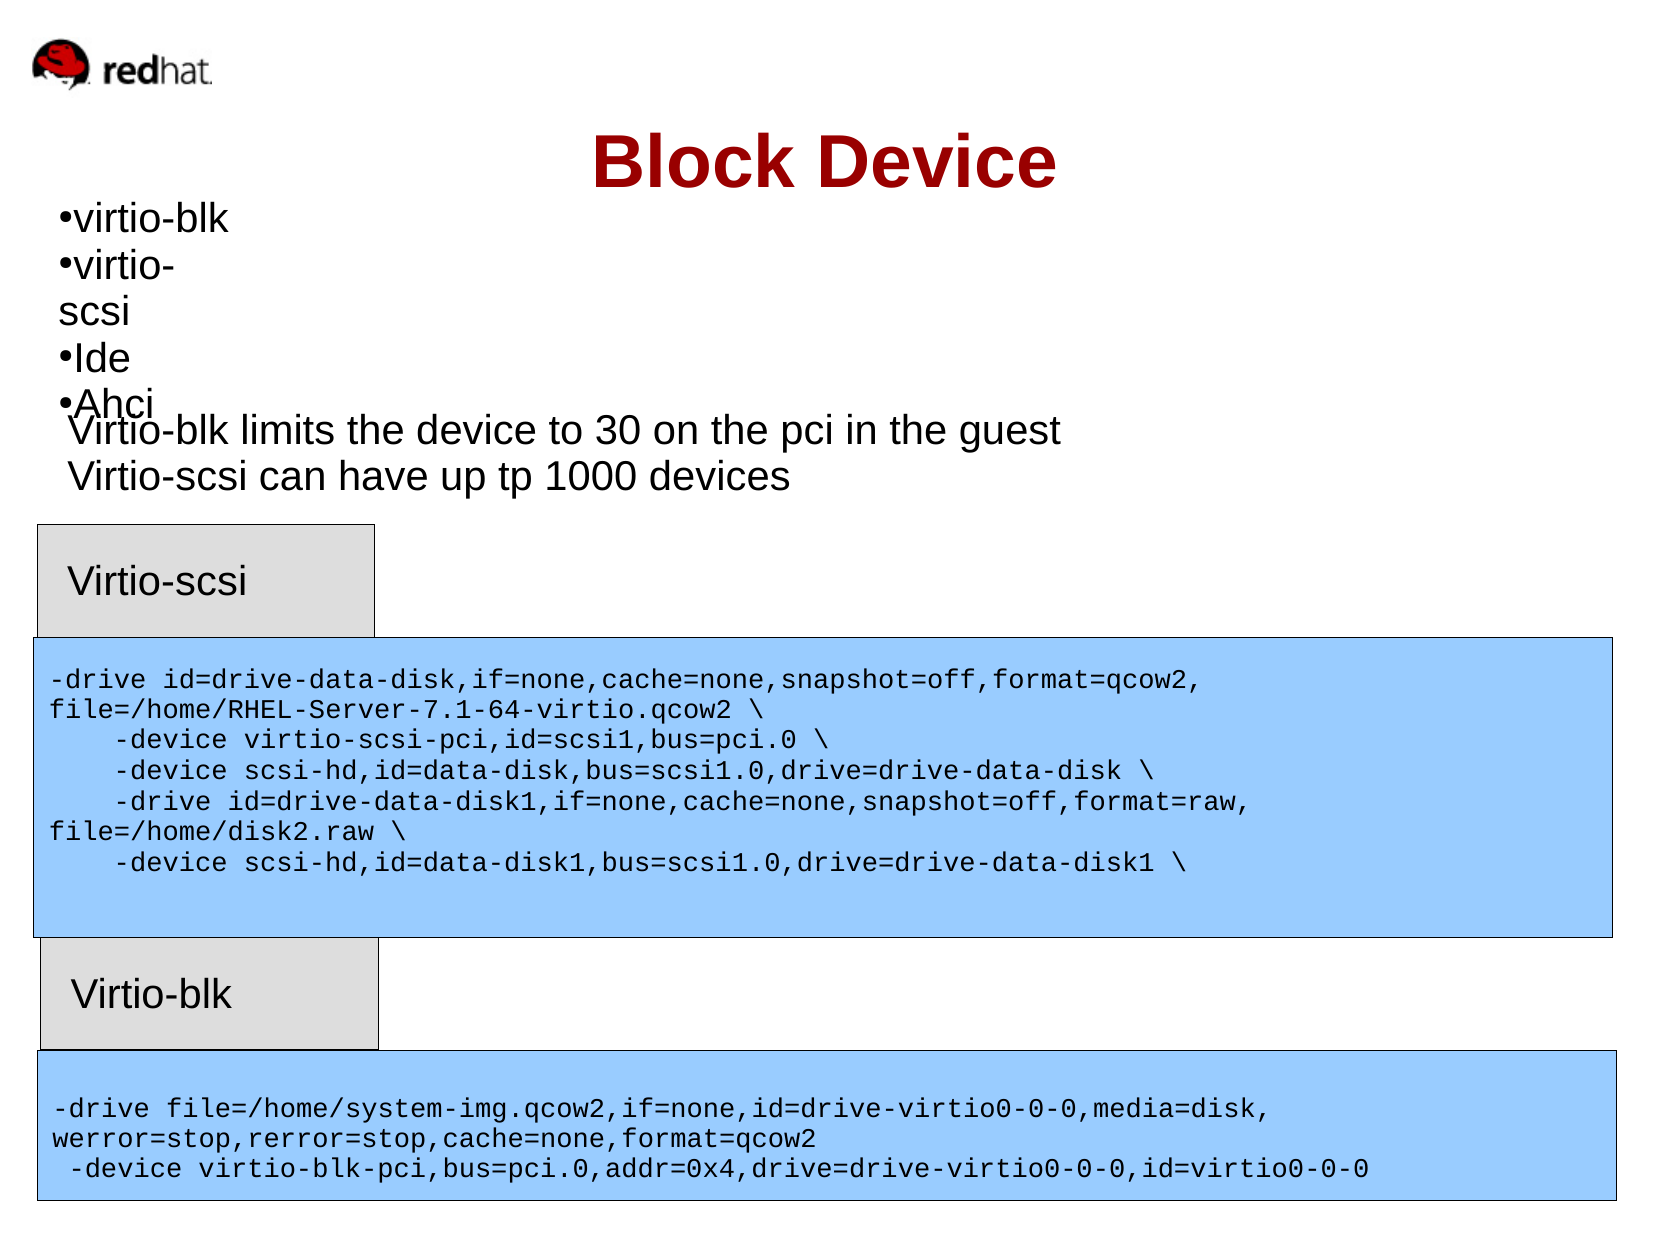

Block Device
virtio-blk
virtio-scsi
Ide
Ahci
Virtio-blk limits the device to 30 on the pci in the guest
Virtio-scsi can have up tp 1000 devices
Virtio-scsi
-drive id=drive-data-disk,if=none,cache=none,snapshot=off,format=qcow2,
file=/home/RHEL-Server-7.1-64-virtio.qcow2 \
 -device virtio-scsi-pci,id=scsi1,bus=pci.0 \
 -device scsi-hd,id=data-disk,bus=scsi1.0,drive=drive-data-disk \
 -drive id=drive-data-disk1,if=none,cache=none,snapshot=off,format=raw,
file=/home/disk2.raw \
 -device scsi-hd,id=data-disk1,bus=scsi1.0,drive=drive-data-disk1 \
Virtio-blk
-drive file=/home/system-img.qcow2,if=none,id=drive-virtio0-0-0,media=disk,
werror=stop,rerror=stop,cache=none,format=qcow2
 -device virtio-blk-pci,bus=pci.0,addr=0x4,drive=drive-virtio0-0-0,id=virtio0-0-0